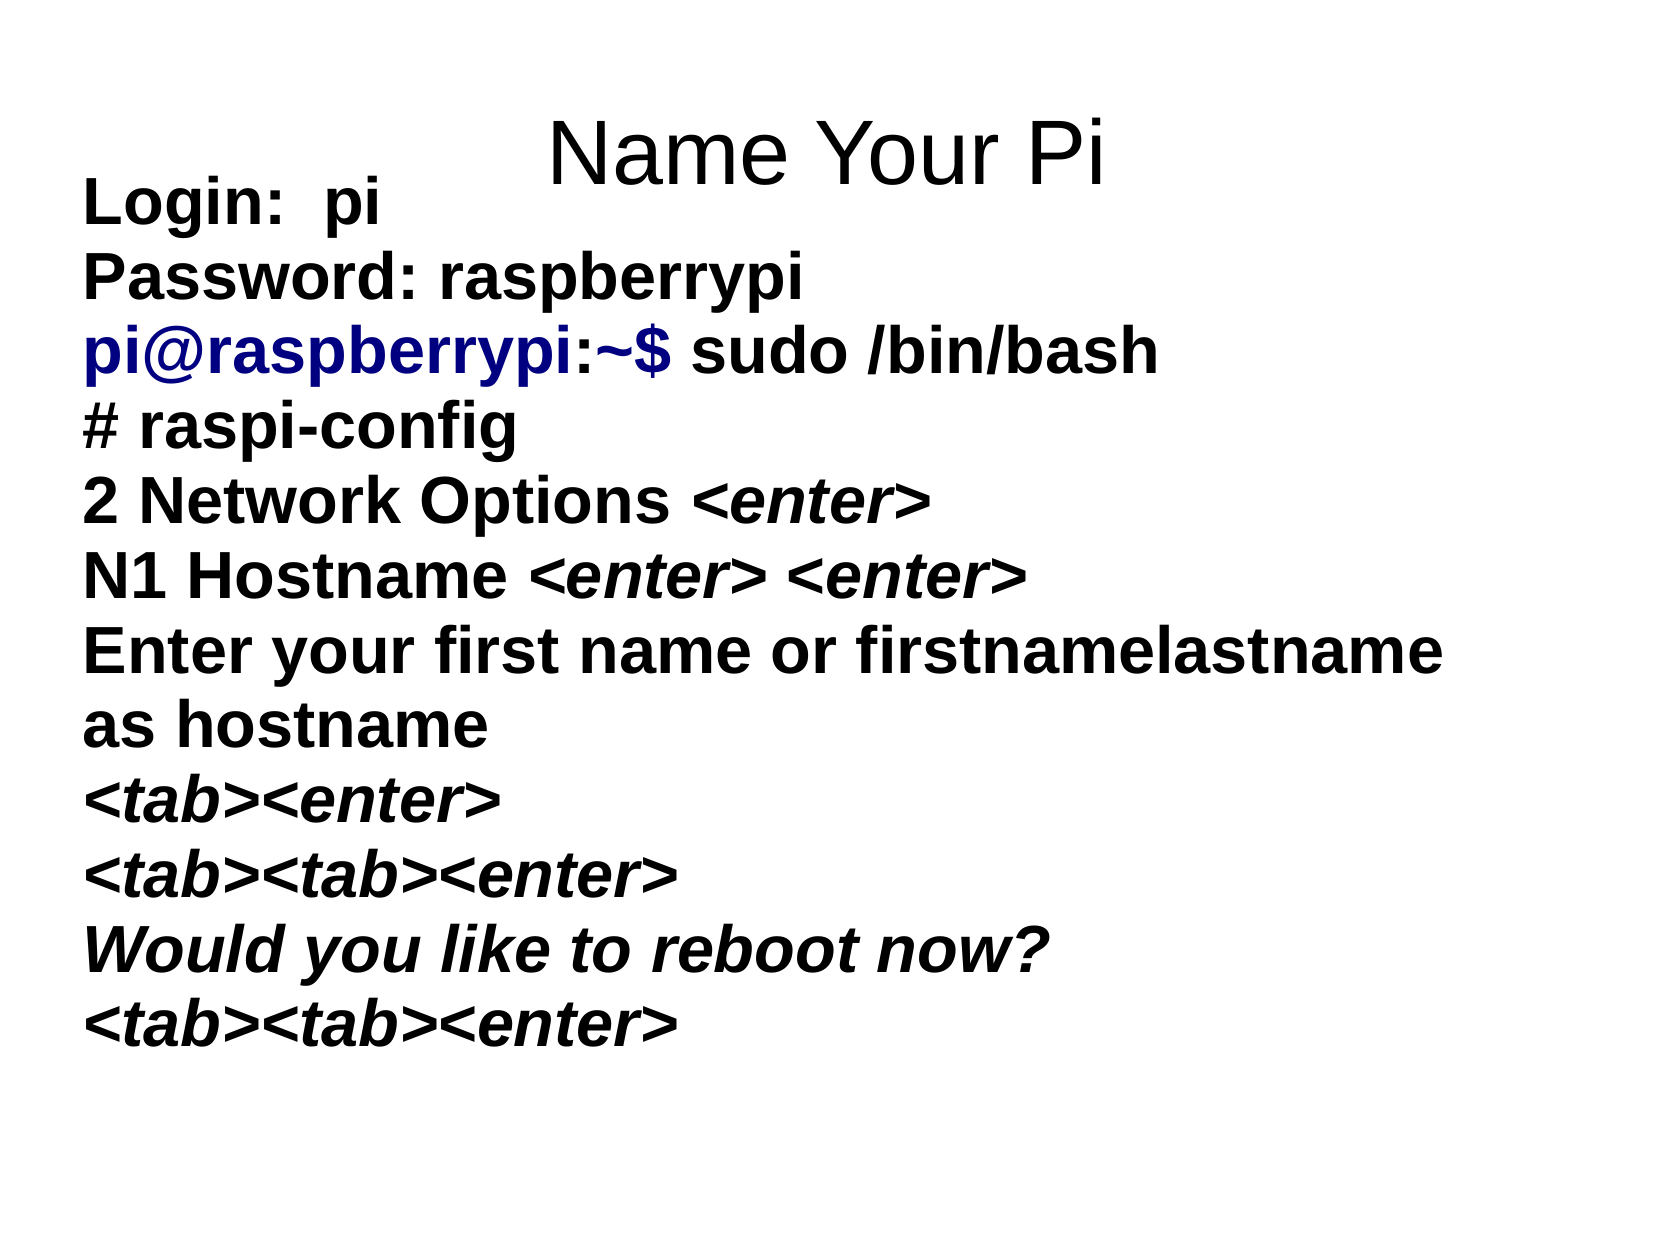

# Name Your Pi
Login: pi
Password: raspberrypi
pi@raspberrypi:~$ sudo /bin/bash
# raspi-config
2 Network Options <enter>
N1 Hostname <enter> <enter>
Enter your first name or firstnamelastname as hostname
<tab><enter>
<tab><tab><enter>
Would you like to reboot now?
<tab><tab><enter>